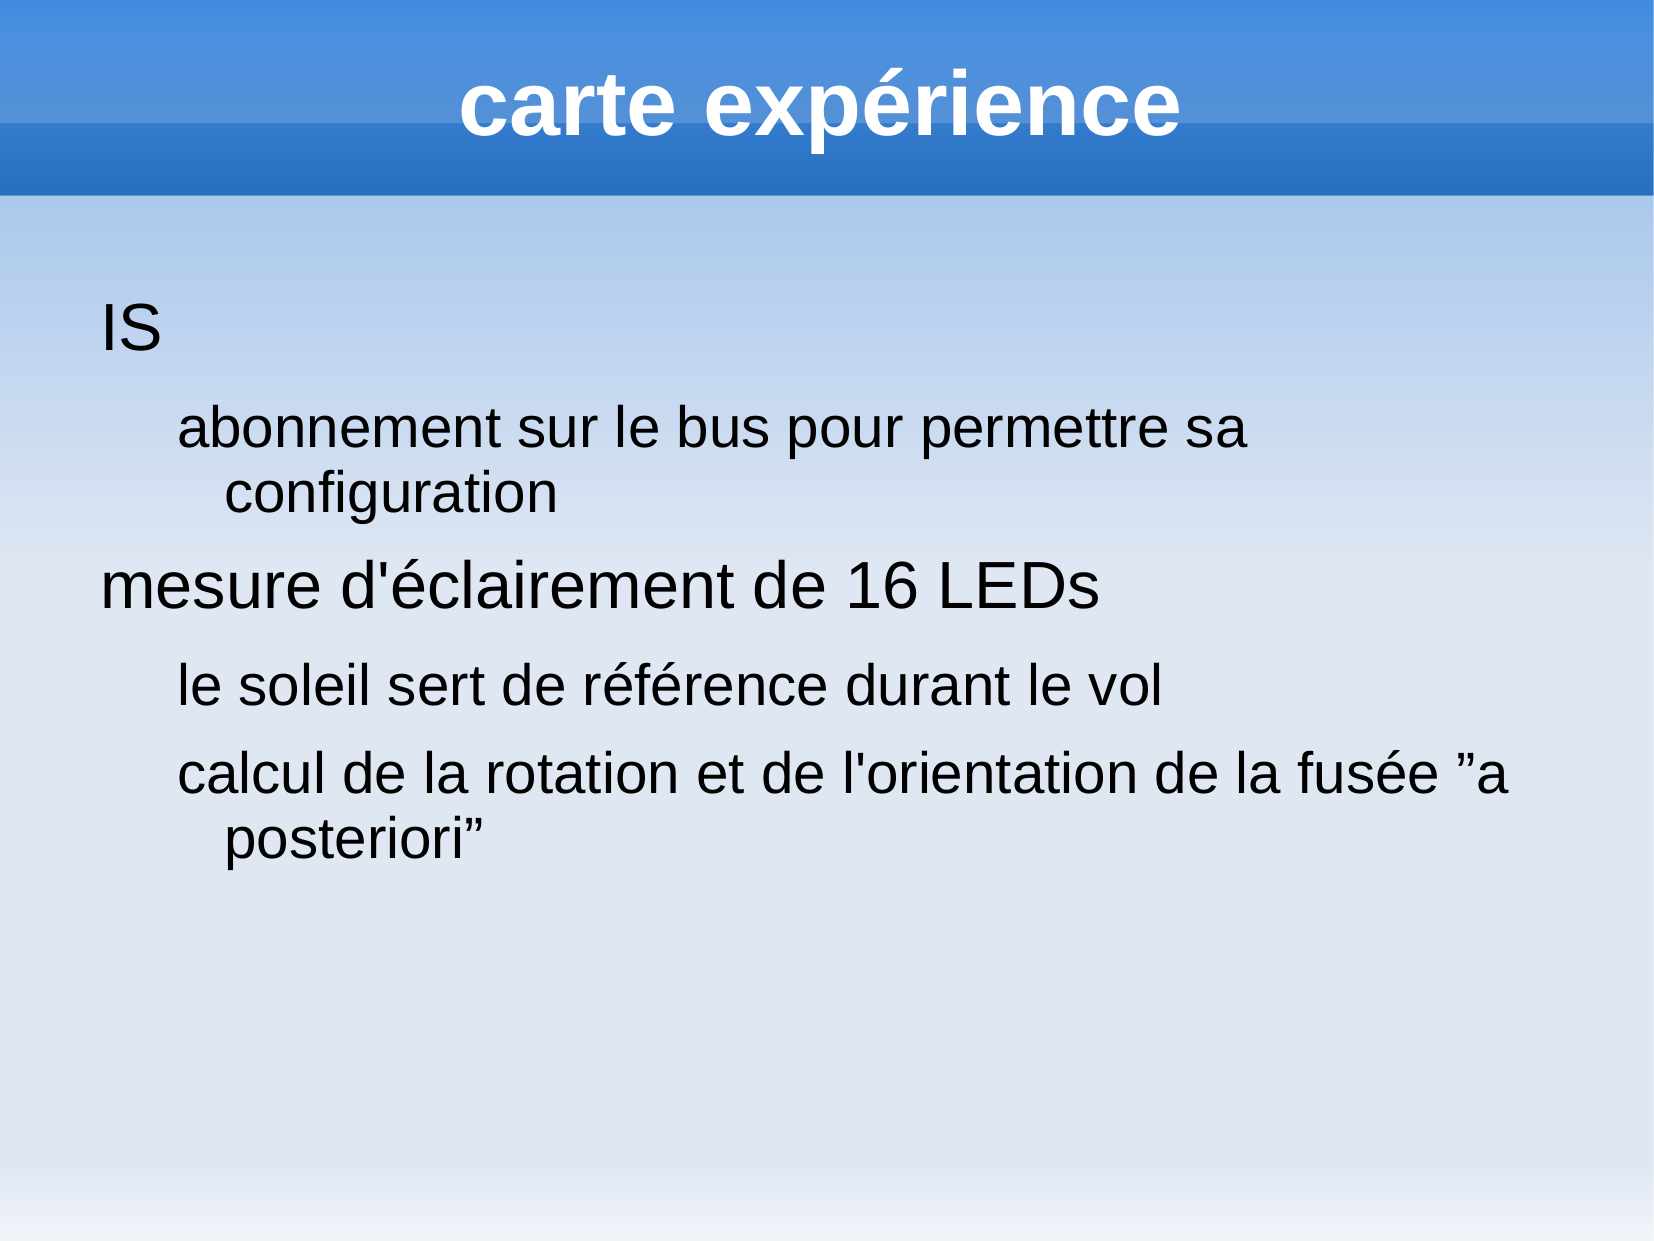

# carte expérience
IS
abonnement sur le bus pour permettre sa configuration
mesure d'éclairement de 16 LEDs
le soleil sert de référence durant le vol
calcul de la rotation et de l'orientation de la fusée ”a posteriori”